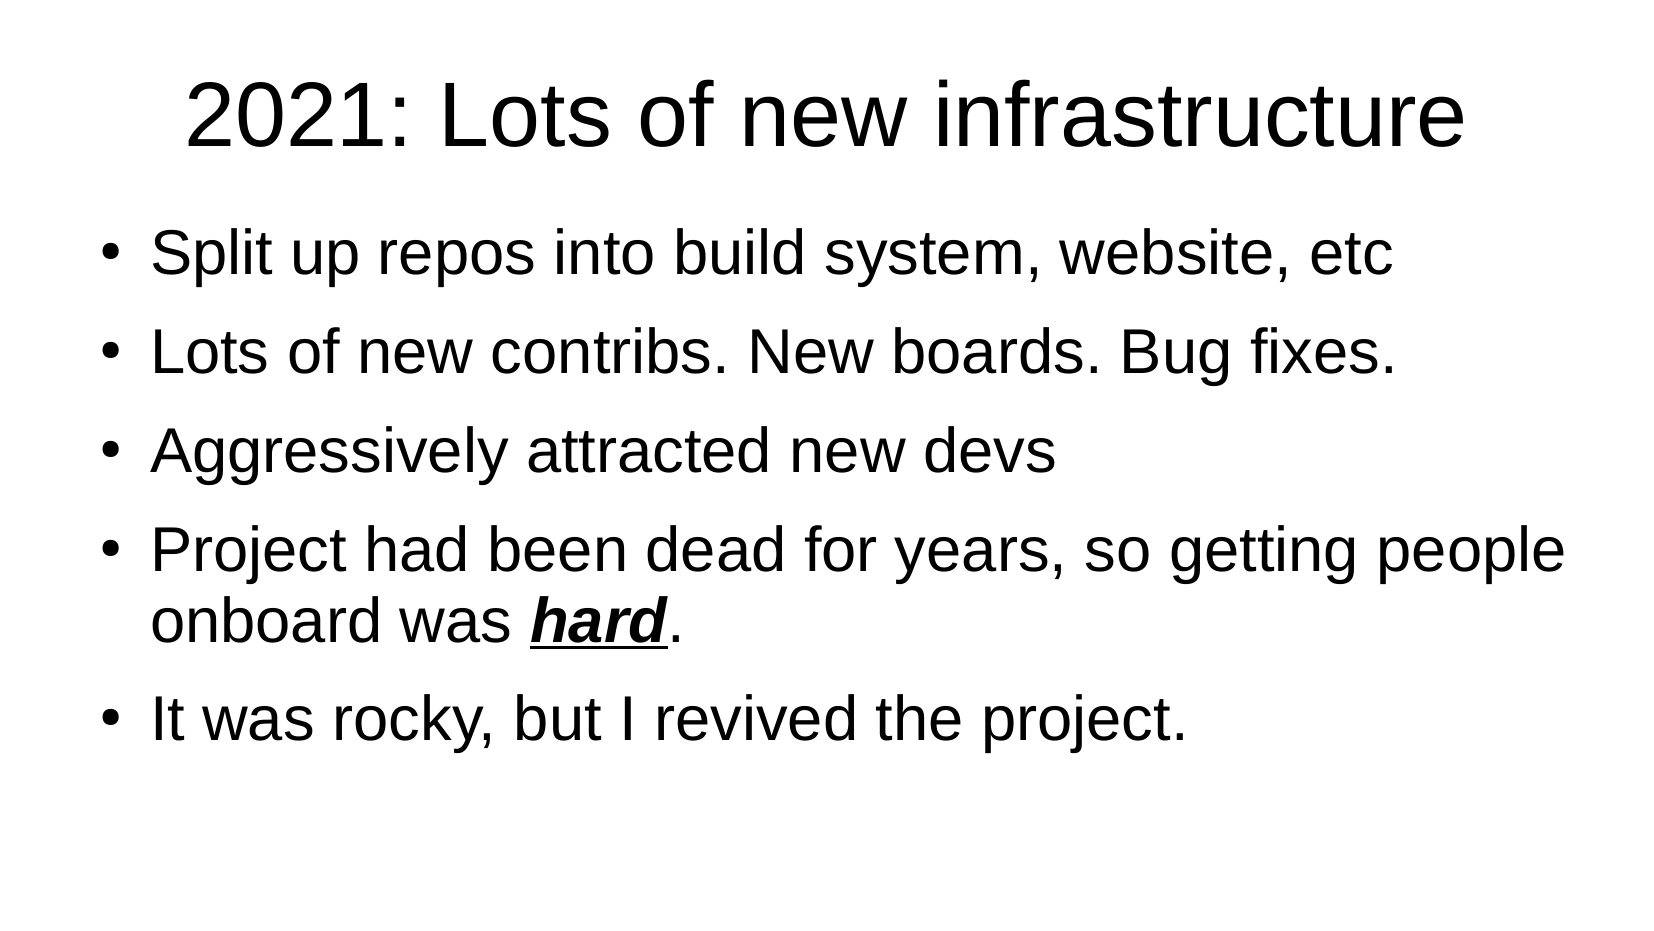

# 2021: Lots of new infrastructure
Split up repos into build system, website, etc
Lots of new contribs. New boards. Bug fixes.
Aggressively attracted new devs
Project had been dead for years, so getting people onboard was hard.
It was rocky, but I revived the project.